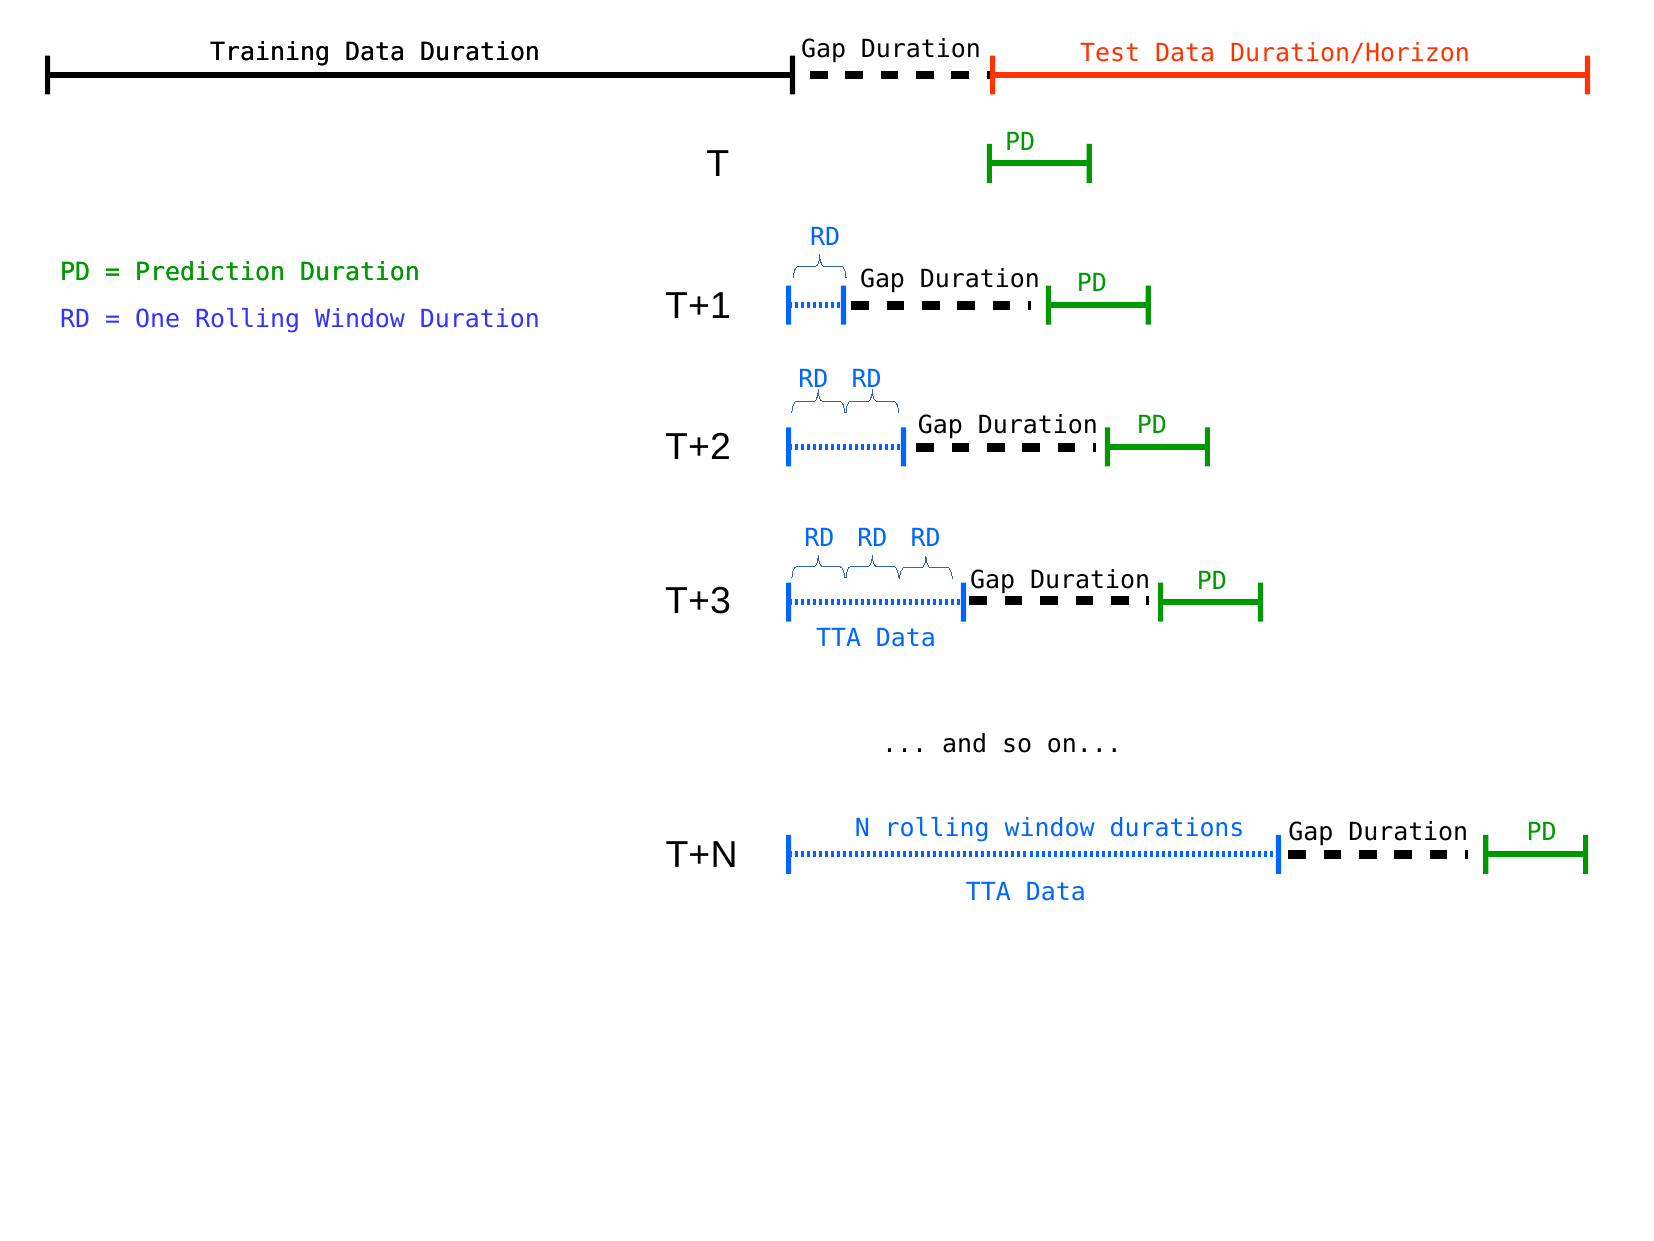

Gap Duration
Training Data Duration
Training Data Duration
Test Data Duration/Horizon
PD
T
RD
PD = Prediction Duration
PD = Prediction Duration
Gap Duration
PD
T+1
RD = One Rolling Window Duration
RD
RD
Gap Duration
PD
T+2
RD
RD
RD
Gap Duration
PD
T+3
TTA Data
... and so on...
 N rolling window durations
Gap Duration
PD
T+N
TTA Data